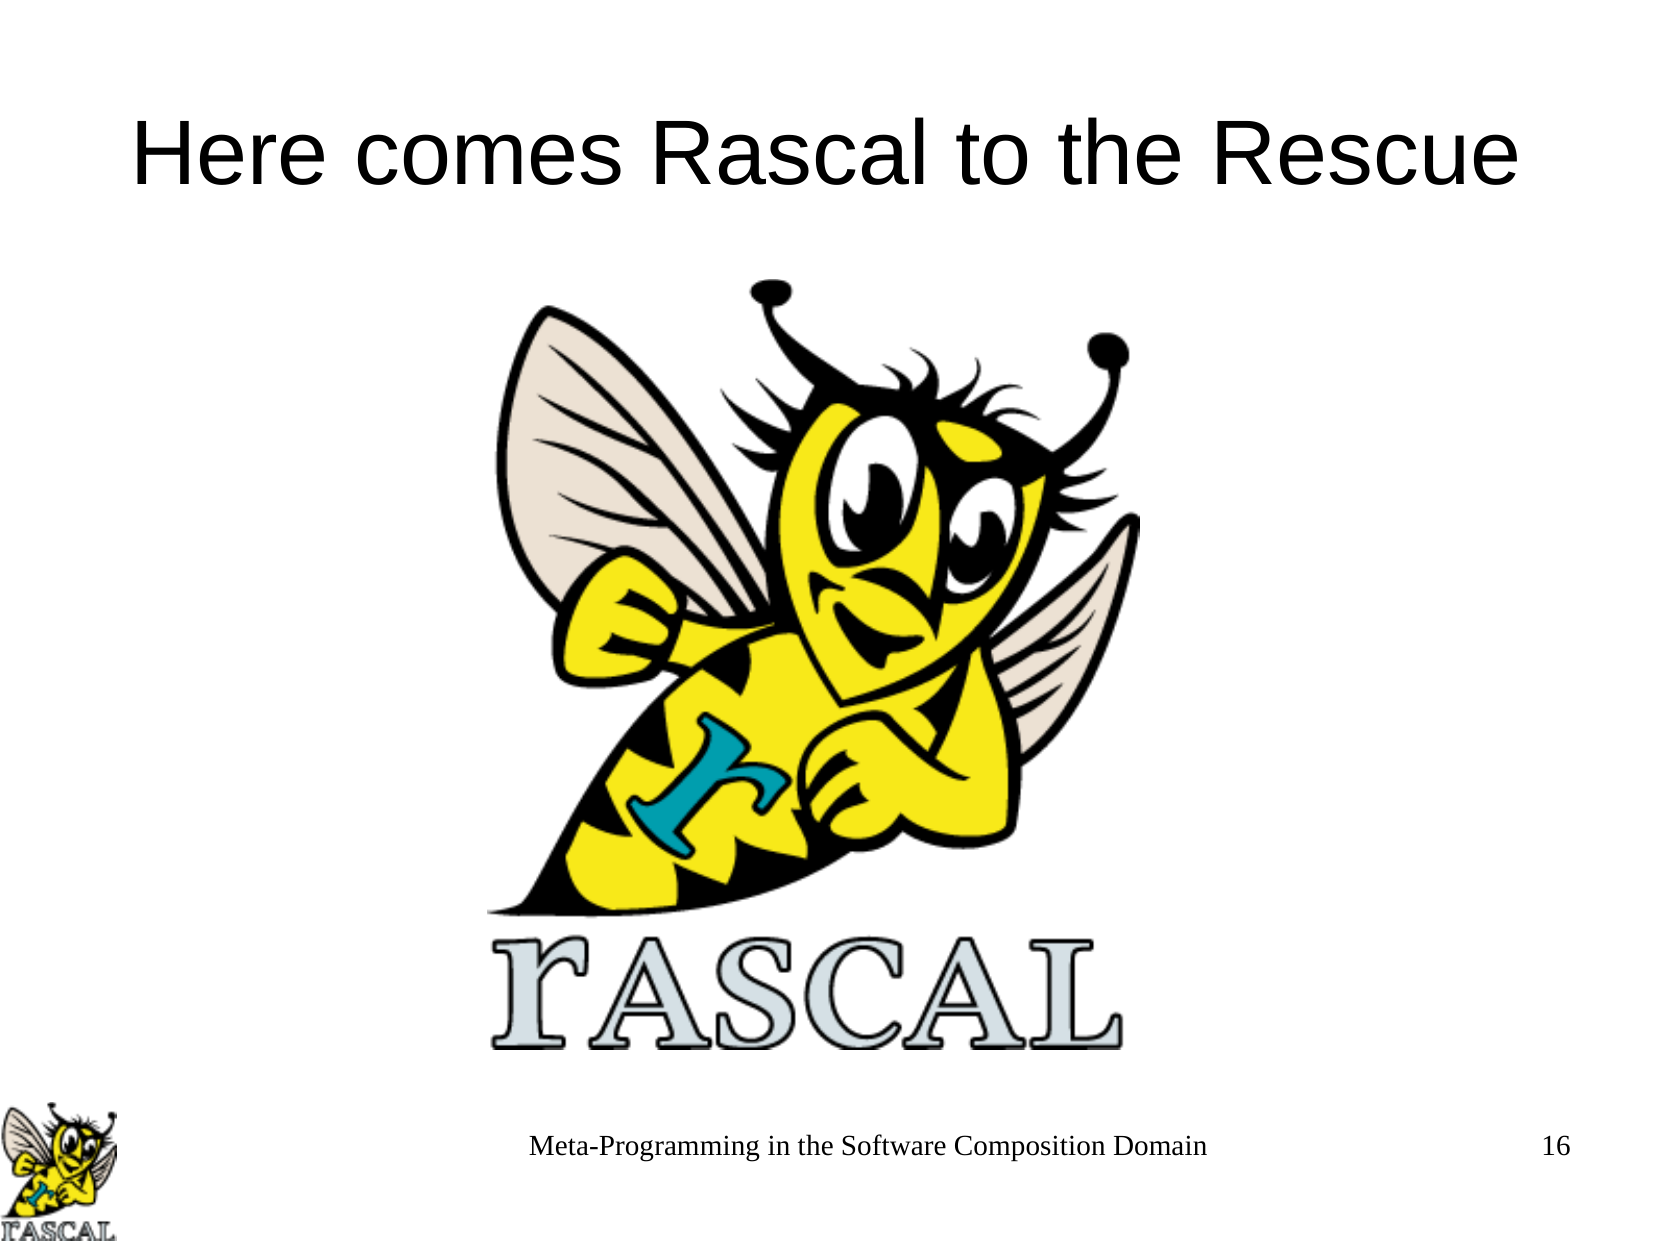

# Here comes Rascal to the Rescue
16